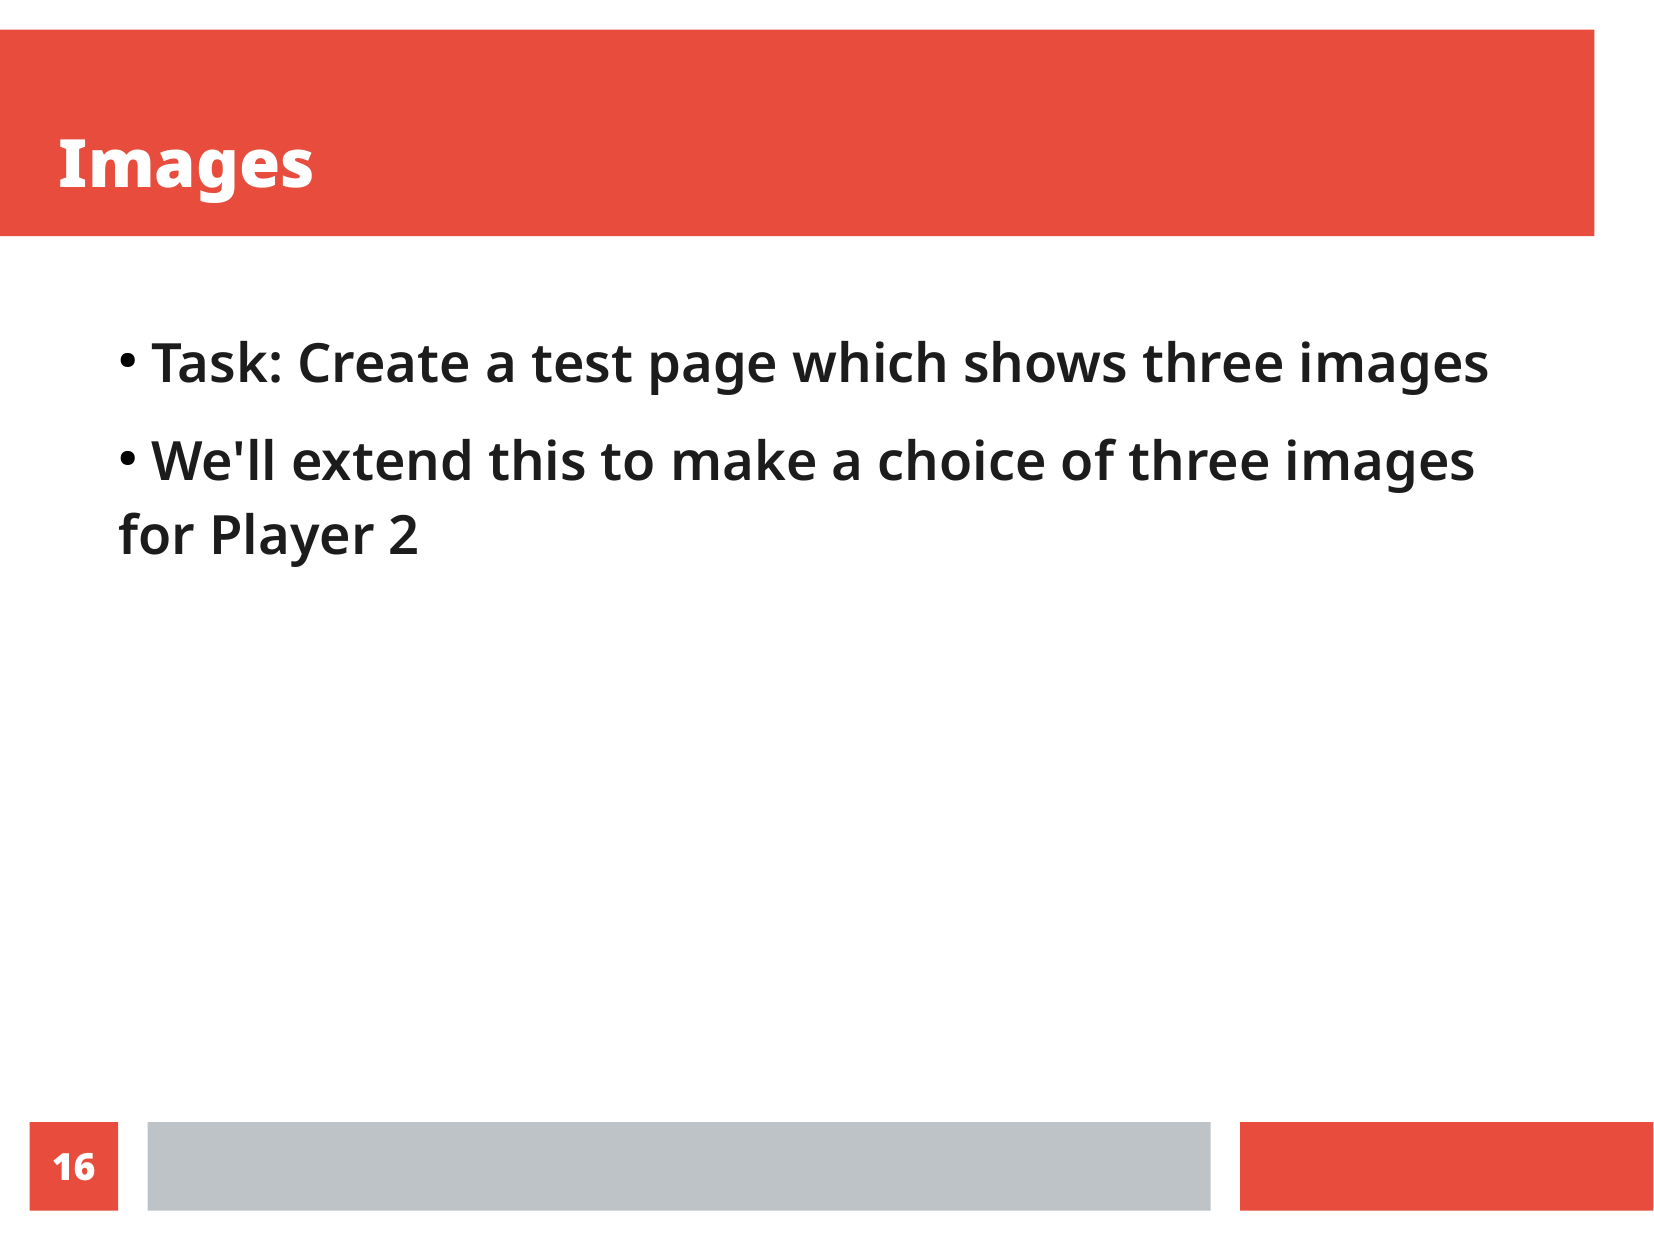

# Images
 Task: Create a test page which shows three images
 We'll extend this to make a choice of three images for Player 2
16